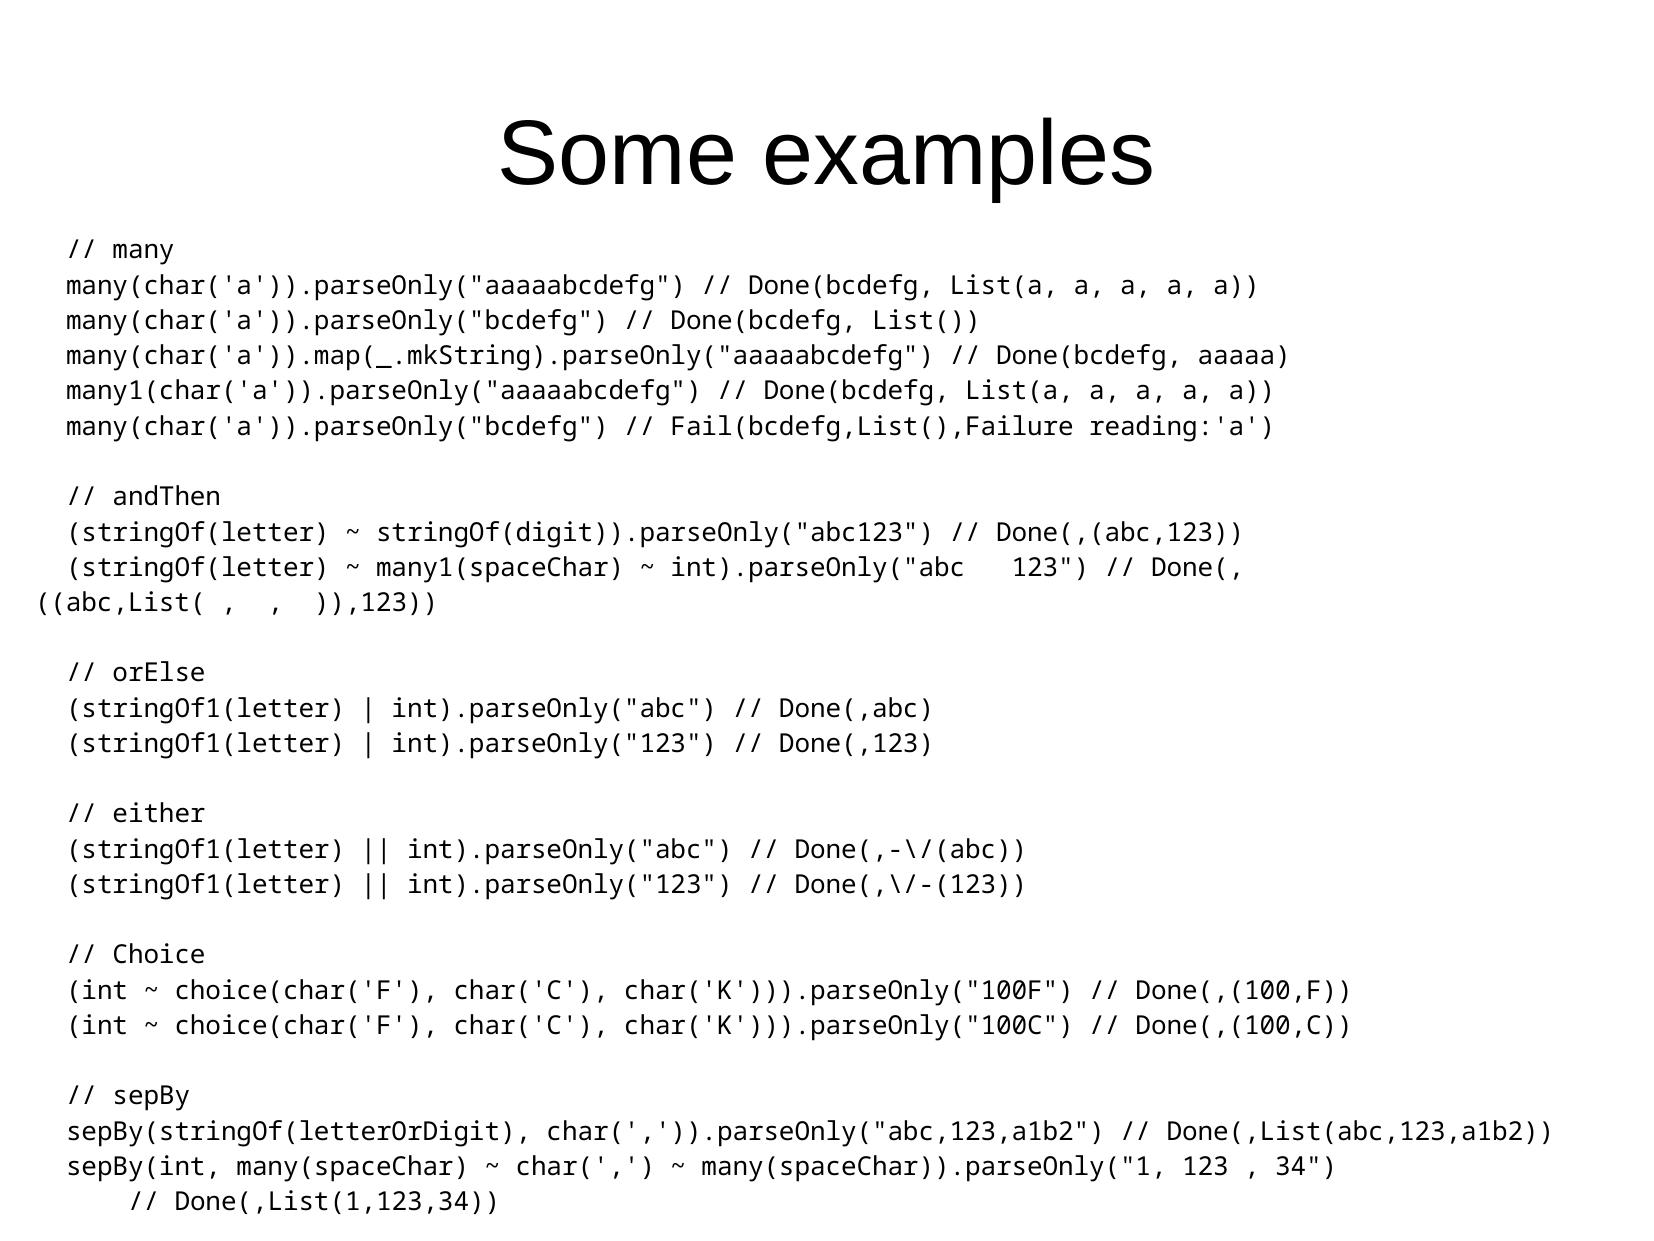

# Some examples
 // many
 many(char('a')).parseOnly("aaaaabcdefg") // Done(bcdefg, List(a, a, a, a, a))
 many(char('a')).parseOnly("bcdefg") // Done(bcdefg, List())
 many(char('a')).map(_.mkString).parseOnly("aaaaabcdefg") // Done(bcdefg, aaaaa)
 many1(char('a')).parseOnly("aaaaabcdefg") // Done(bcdefg, List(a, a, a, a, a))
 many(char('a')).parseOnly("bcdefg") // Fail(bcdefg,List(),Failure reading:'a')
 // andThen
 (stringOf(letter) ~ stringOf(digit)).parseOnly("abc123") // Done(,(abc,123))
 (stringOf(letter) ~ many1(spaceChar) ~ int).parseOnly("abc 123") // Done(,((abc,List( , , )),123))
 // orElse
 (stringOf1(letter) | int).parseOnly("abc") // Done(,abc)
 (stringOf1(letter) | int).parseOnly("123") // Done(,123)
 // either
 (stringOf1(letter) || int).parseOnly("abc") // Done(,-\/(abc))
 (stringOf1(letter) || int).parseOnly("123") // Done(,\/-(123))
 // Choice
 (int ~ choice(char('F'), char('C'), char('K'))).parseOnly("100F") // Done(,(100,F))
 (int ~ choice(char('F'), char('C'), char('K'))).parseOnly("100C") // Done(,(100,C))
 // sepBy
 sepBy(stringOf(letterOrDigit), char(',')).parseOnly("abc,123,a1b2") // Done(,List(abc,123,a1b2))
 sepBy(int, many(spaceChar) ~ char(',') ~ many(spaceChar)).parseOnly("1, 123 , 34")
 // Done(,List(1,123,34))